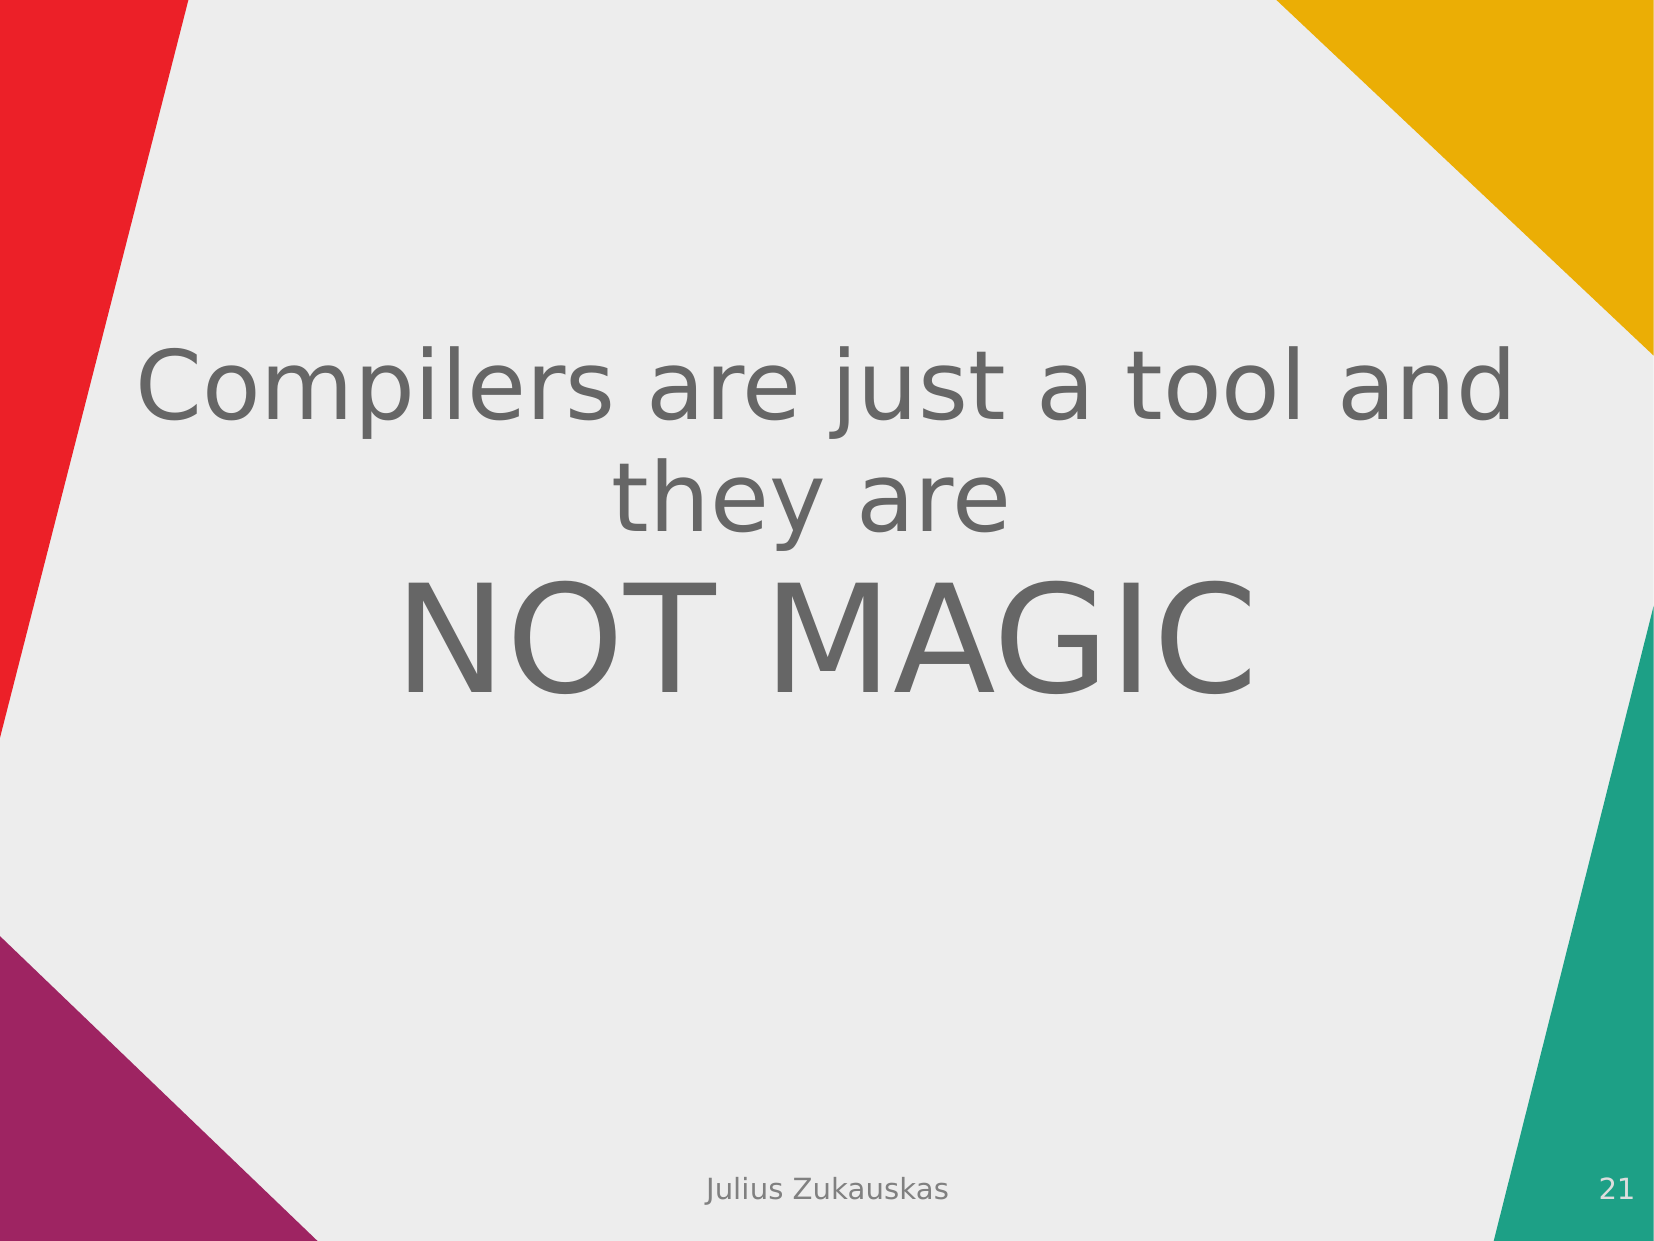

# Compilers are just a tool and they are
NOT MAGIC
Julius Zukauskas
21